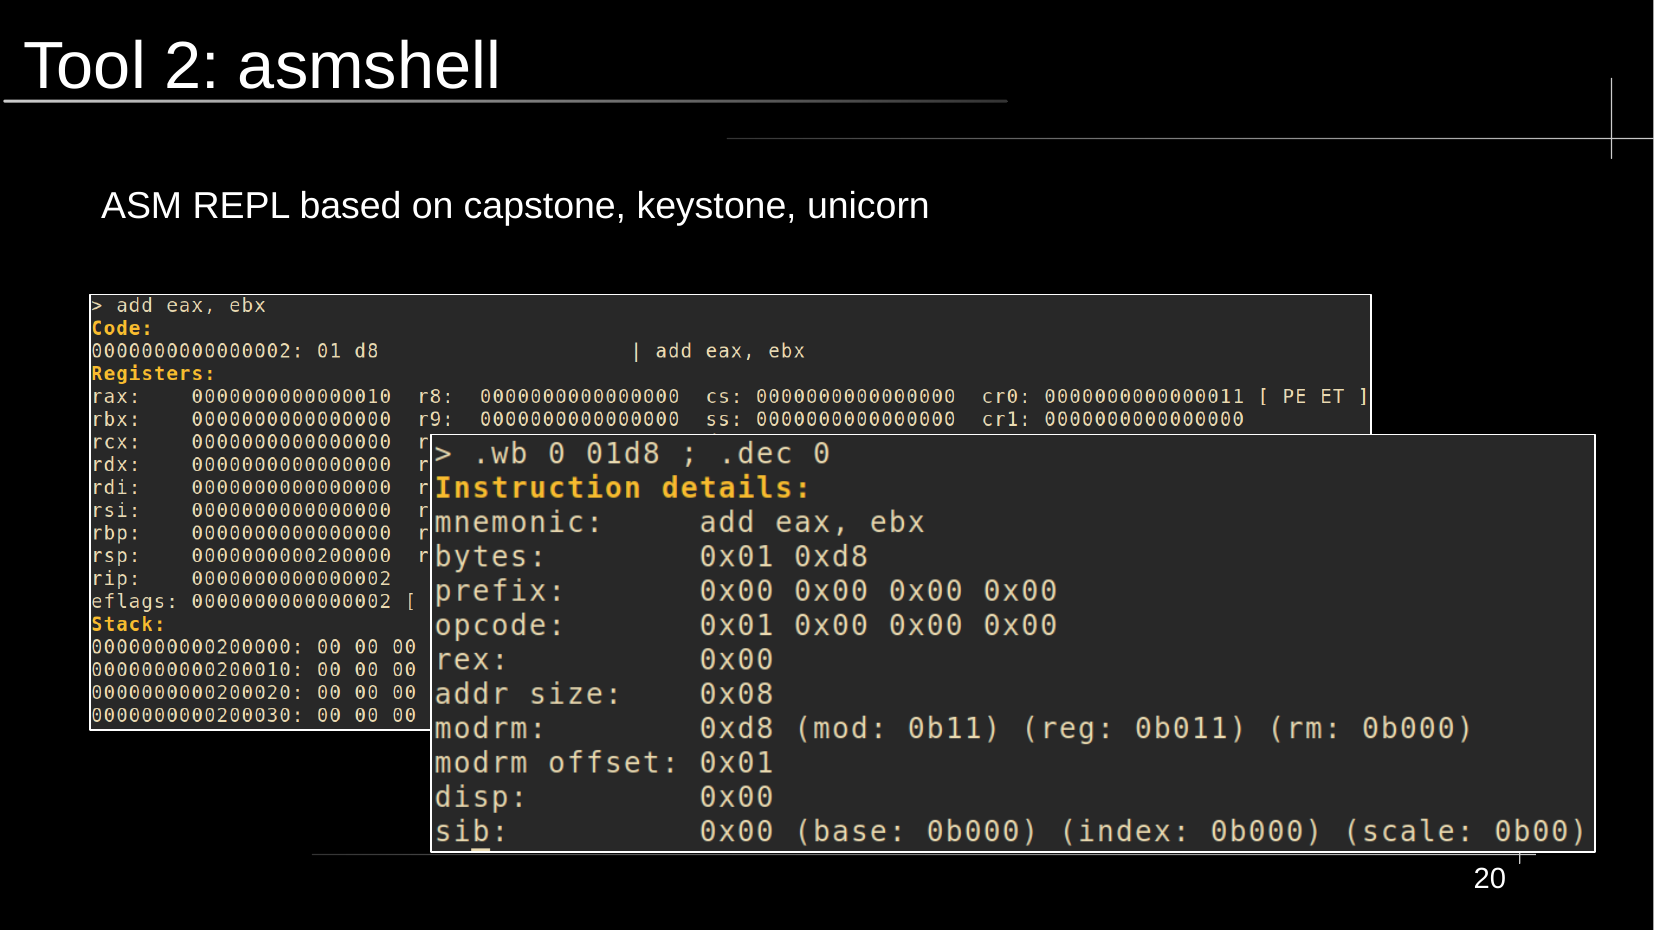

# Tool 2: asmshell
ASM REPL based on capstone, keystone, unicorn
20